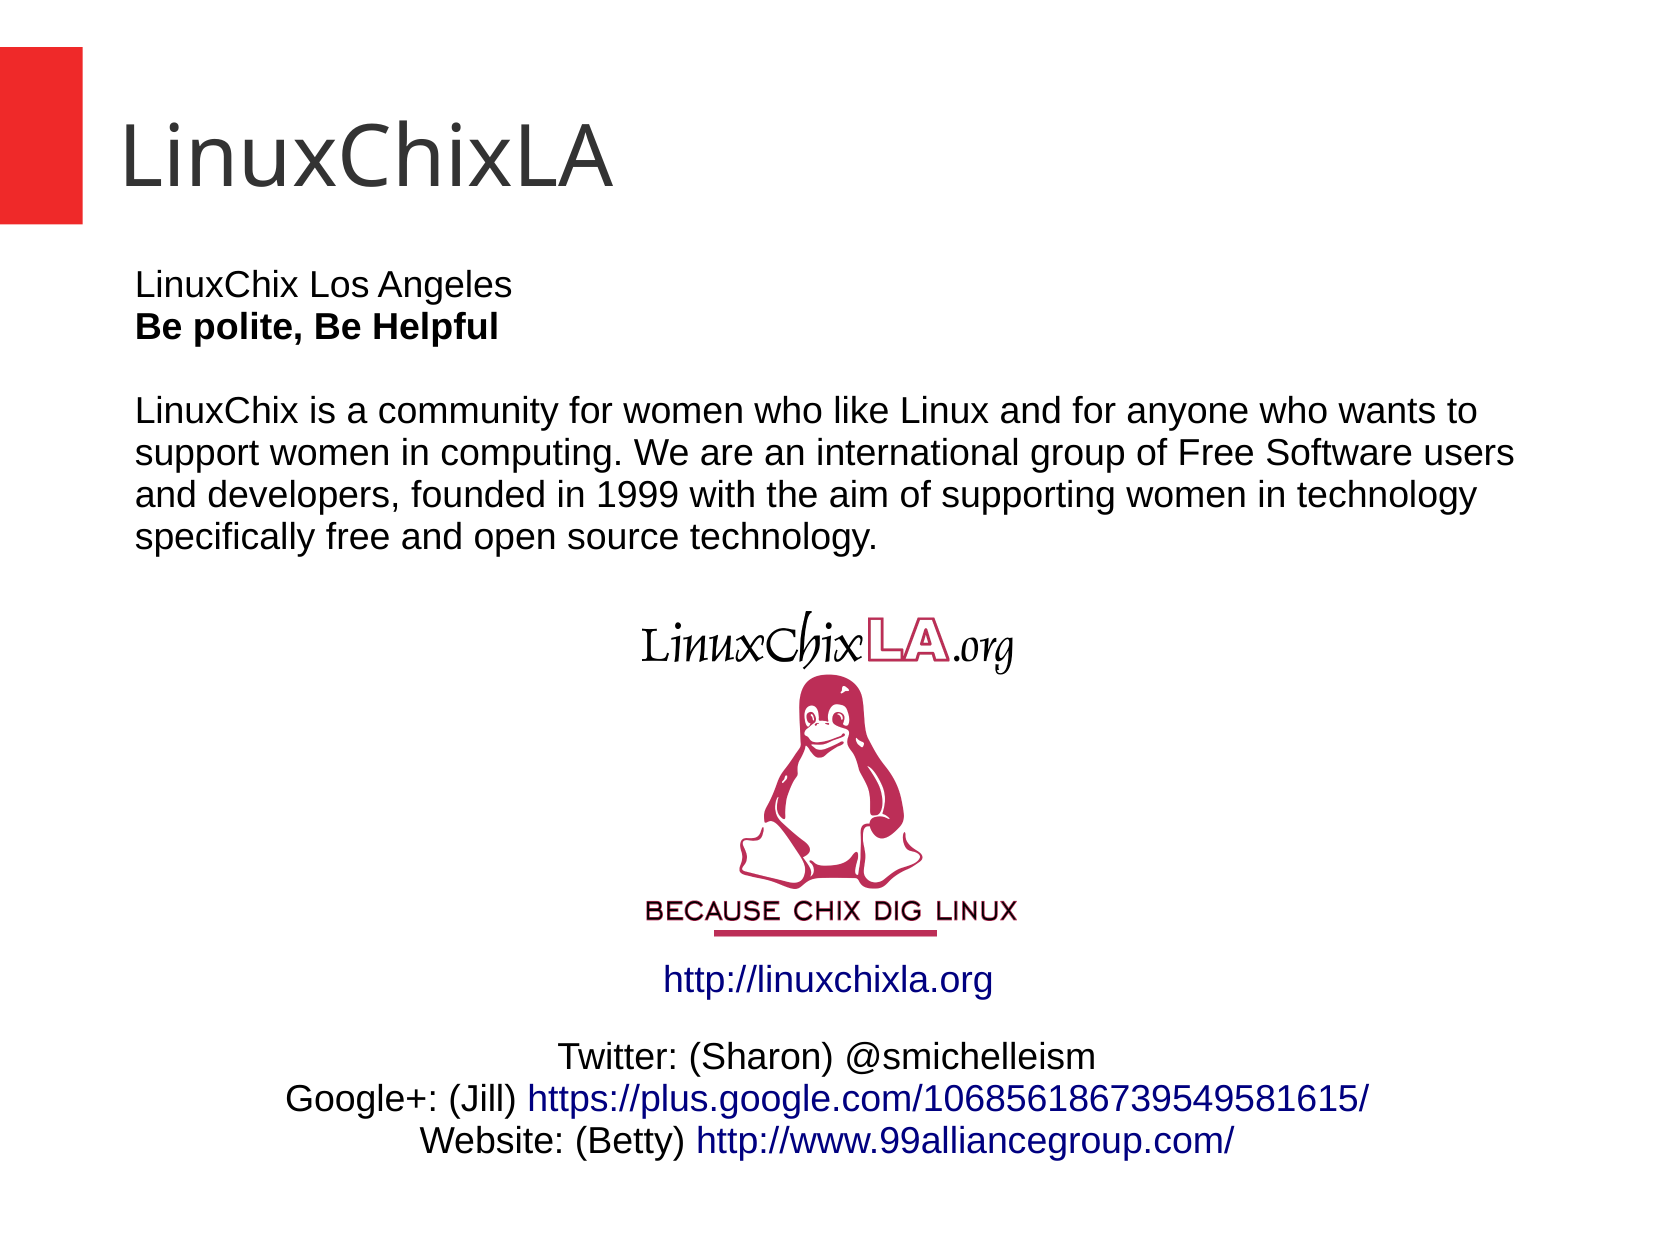

# LinuxChixLA
LinuxChix Los Angeles
Be polite, Be Helpful
LinuxChix is a community for women who like Linux and for anyone who wants to support women in computing. We are an international group of Free Software users and developers, founded in 1999 with the aim of supporting women in technology specifically free and open source technology.
http://linuxchixla.org
Twitter: (Sharon) @smichelleism
Google+: (Jill) https://plus.google.com/106856186739549581615/
Website: (Betty) http://www.99alliancegroup.com/